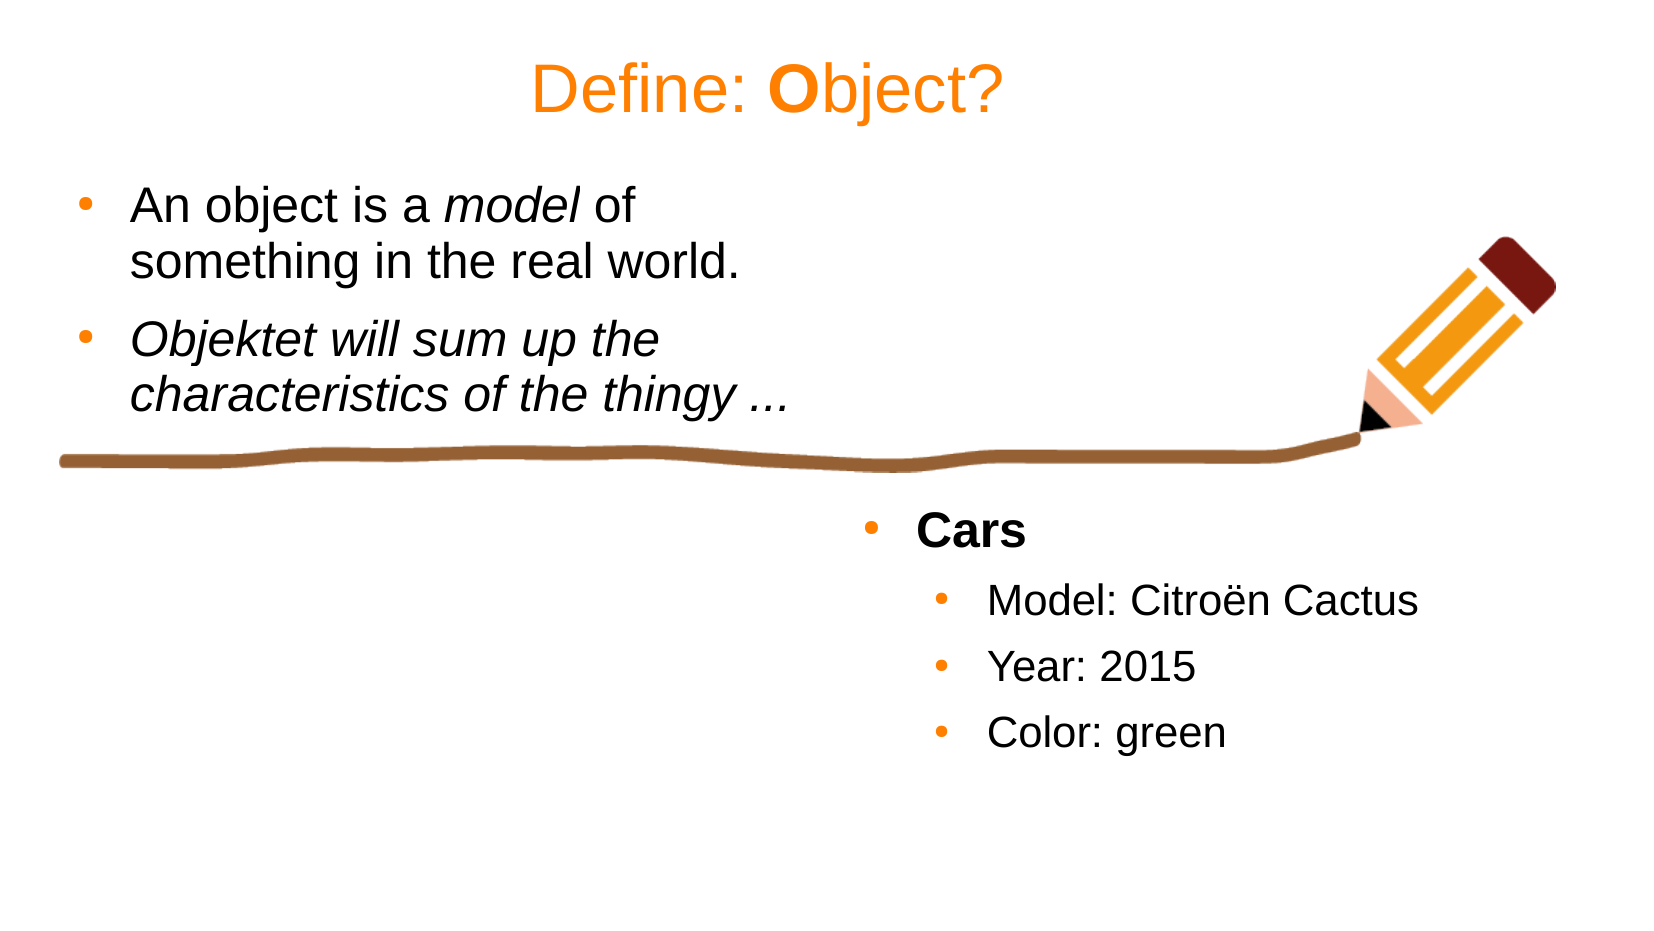

# Define: Object?
An object is a model of something in the real world.
Objektet will sum up the characteristics of the thingy ...
Cars
Model: Citroën Cactus
Year: 2015
Color: green